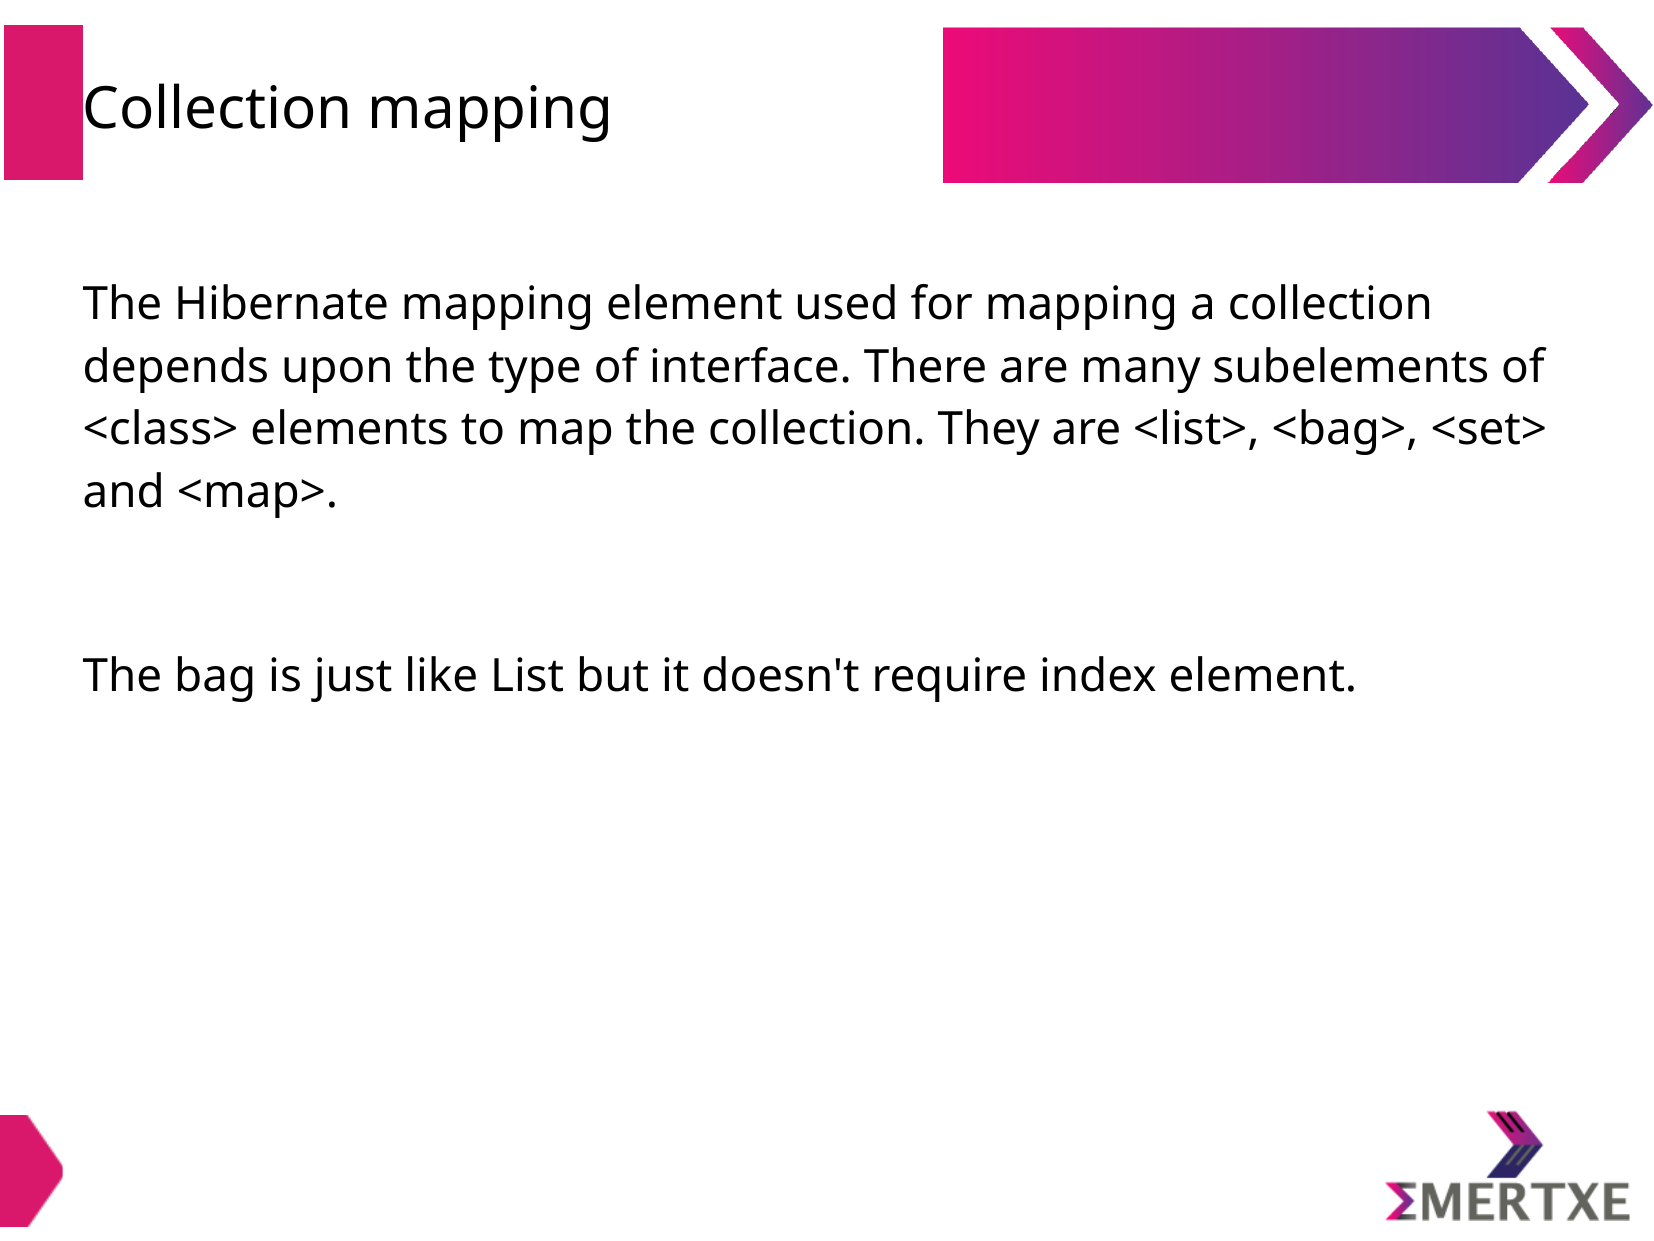

# Collection mapping
The Hibernate mapping element used for mapping a collection depends upon the type of interface. There are many subelements of <class> elements to map the collection. They are <list>, <bag>, <set> and <map>.
The bag is just like List but it doesn't require index element.